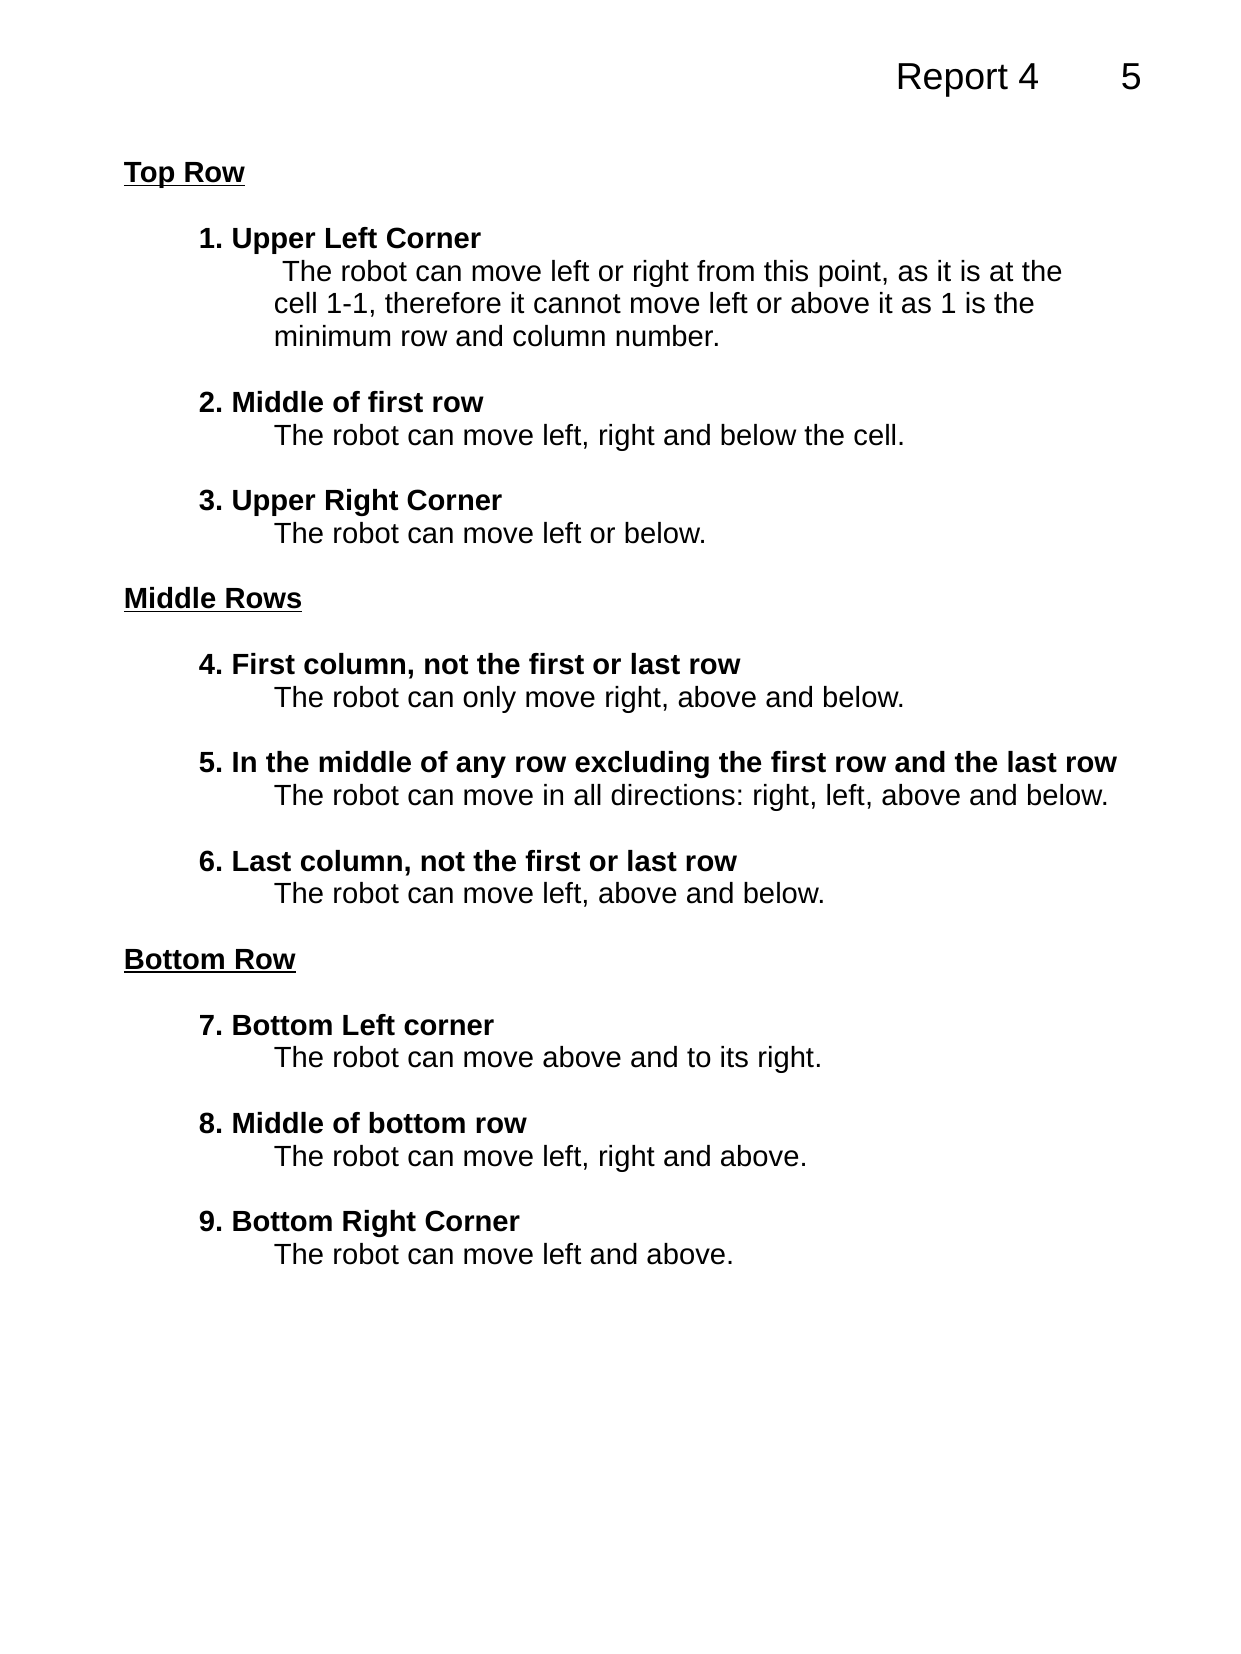

Report 4		5
Top Row
	1. Upper Left Corner
		 The robot can move left or right from this point, as it is at the 			cell 1-1, therefore it cannot move left or above it as 1 is the 			minimum row and column number.
	2. Middle of first row
		The robot can move left, right and below the cell.
	3. Upper Right Corner
		The robot can move left or below.
Middle Rows
	4. First column, not the first or last row
		The robot can only move right, above and below.
	5. In the middle of any row excluding the first row and the last row
		The robot can move in all directions: right, left, above and below.
	6. Last column, not the first or last row
		The robot can move left, above and below.
Bottom Row
	7. Bottom Left corner
		The robot can move above and to its right.
	8. Middle of bottom row
		The robot can move left, right and above.
	9. Bottom Right Corner
		The robot can move left and above.